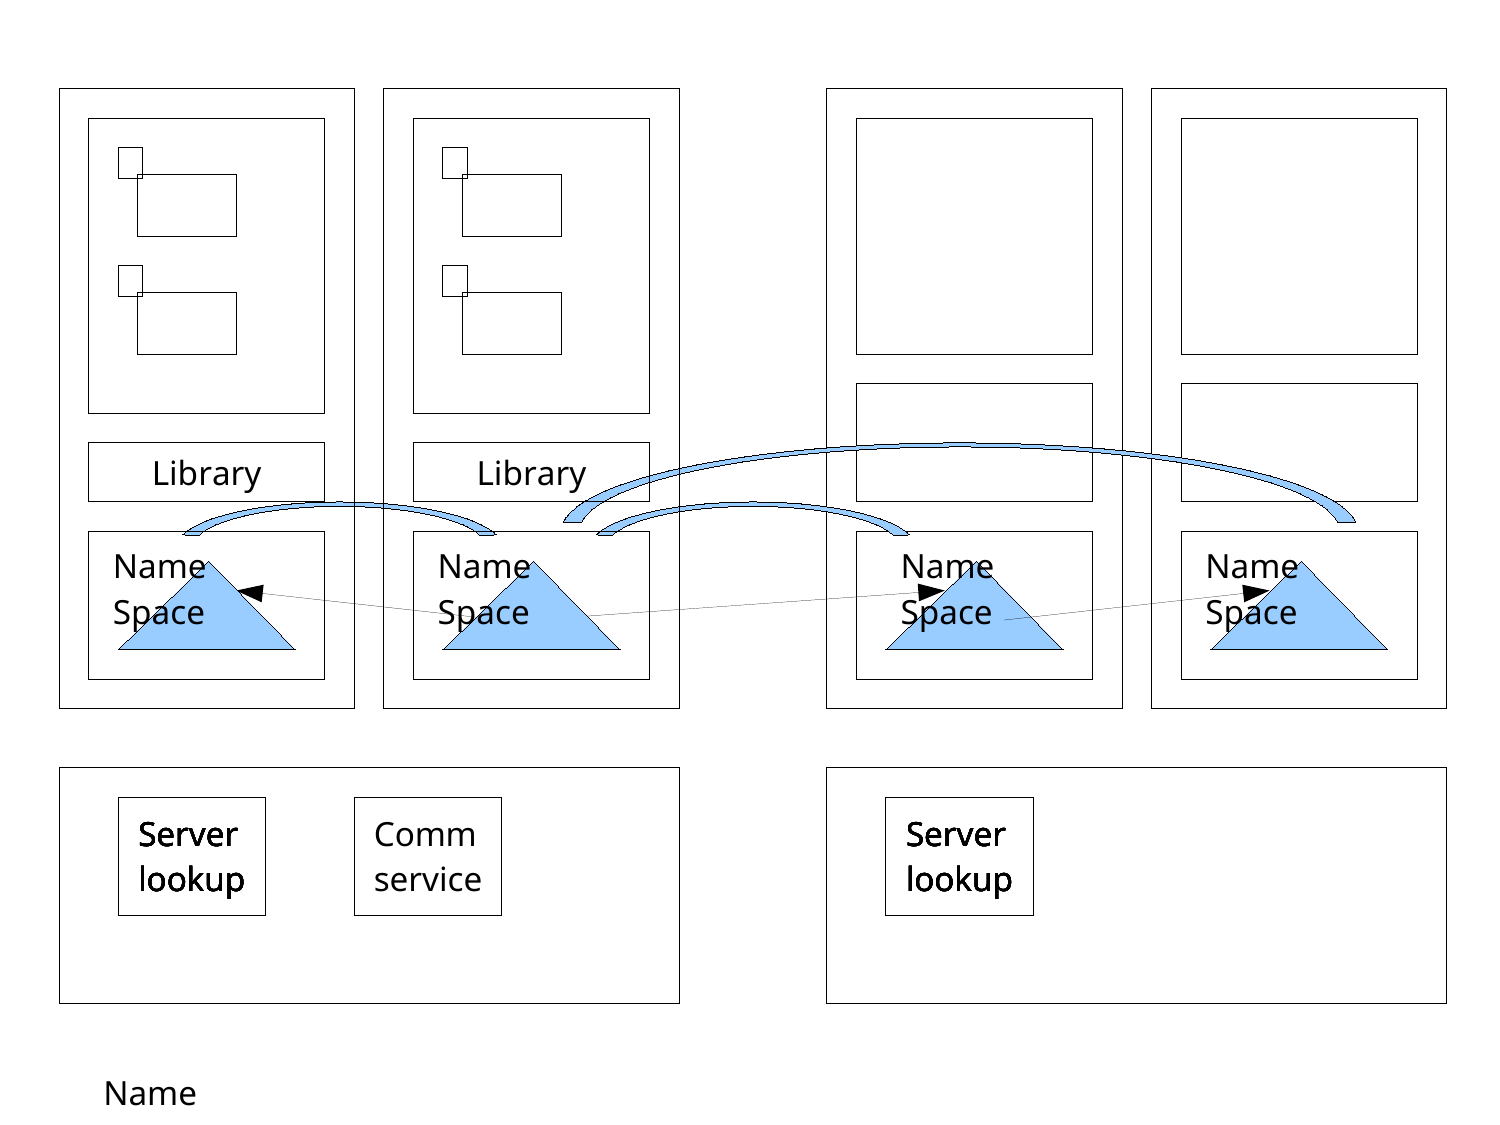

Library
Name Space
Library
Name Space
Name Space
Name Space
Server
lookup
Server
lookup
Server
lookup
Server
lookup
Server
lookup
Server
lookup
Comm
service
Server
lookup
Server
lookup
Server
lookup
Server
lookup
Server
lookup
Server
lookup
Name Space